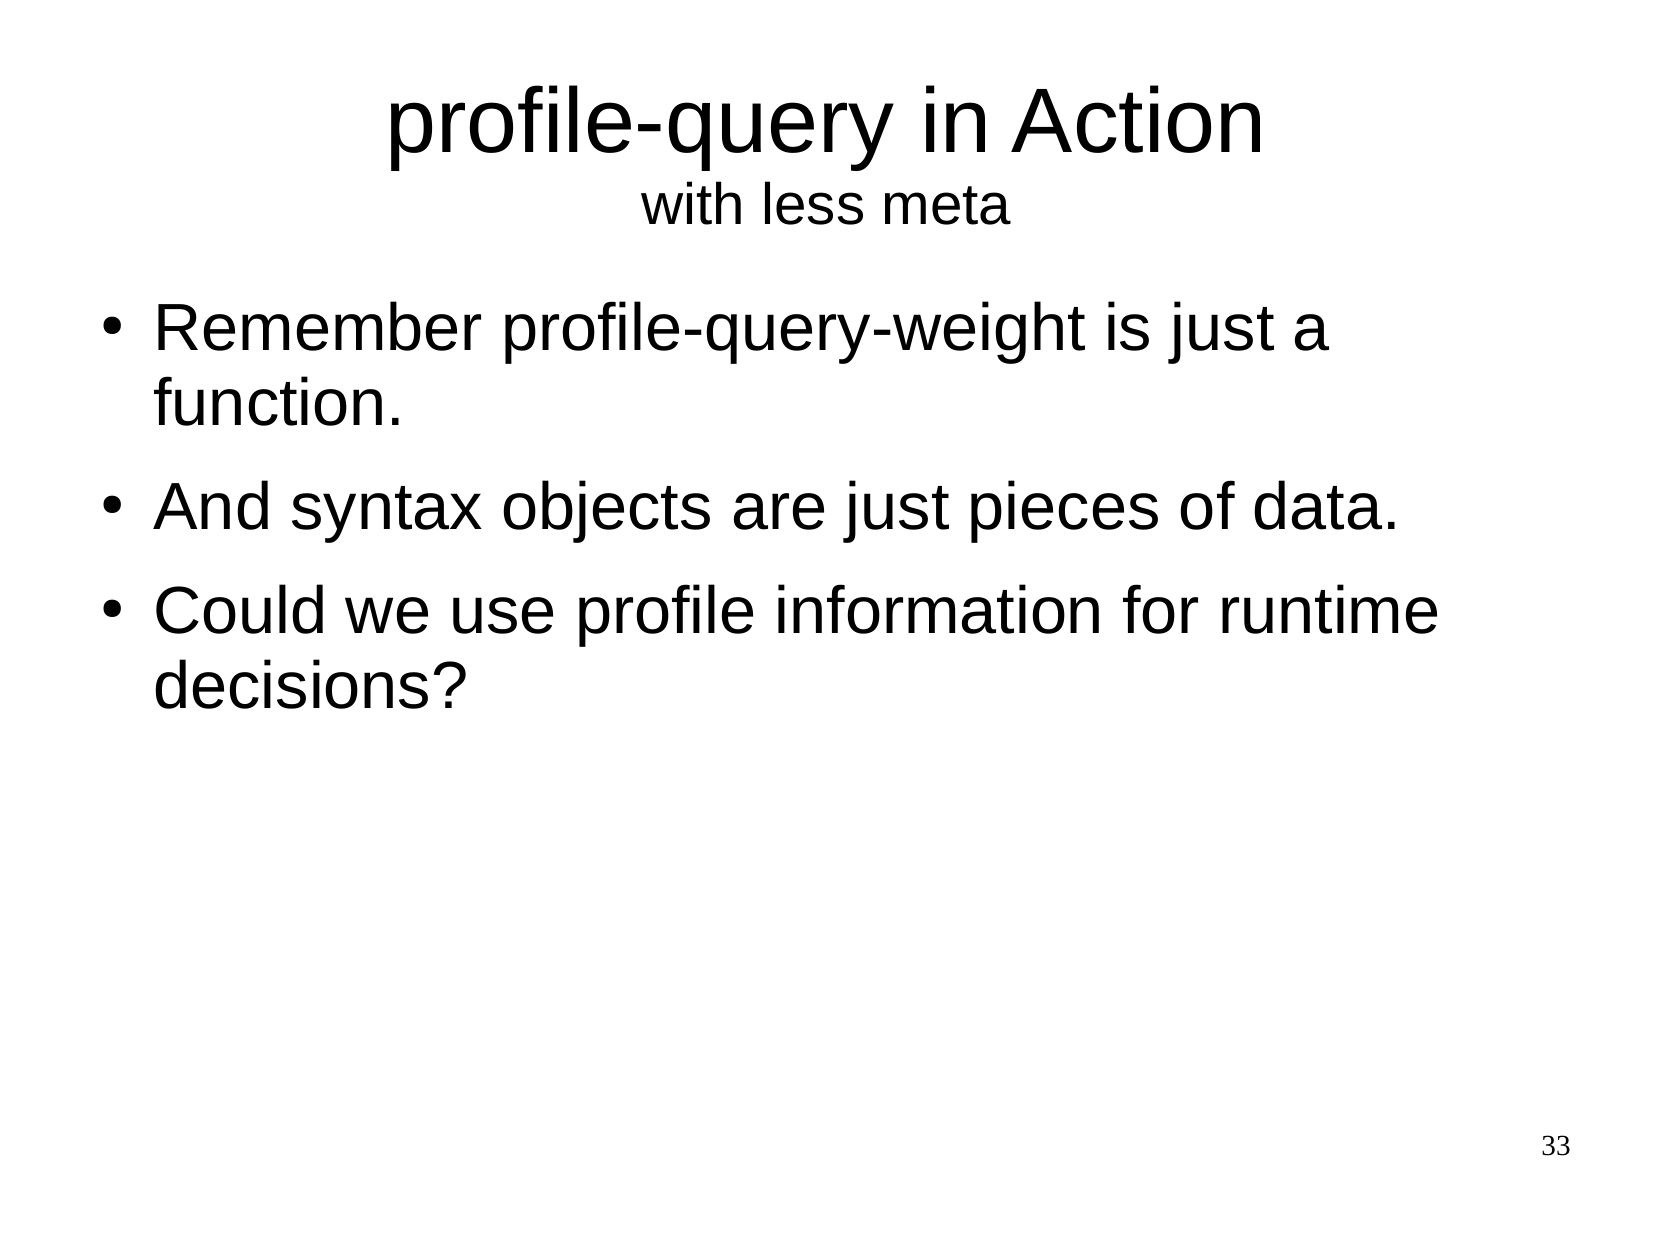

# profile-query in Action with less meta
Remember profile-query-weight is just a function.
And syntax objects are just pieces of data.
Could we use profile information for runtime decisions?
33